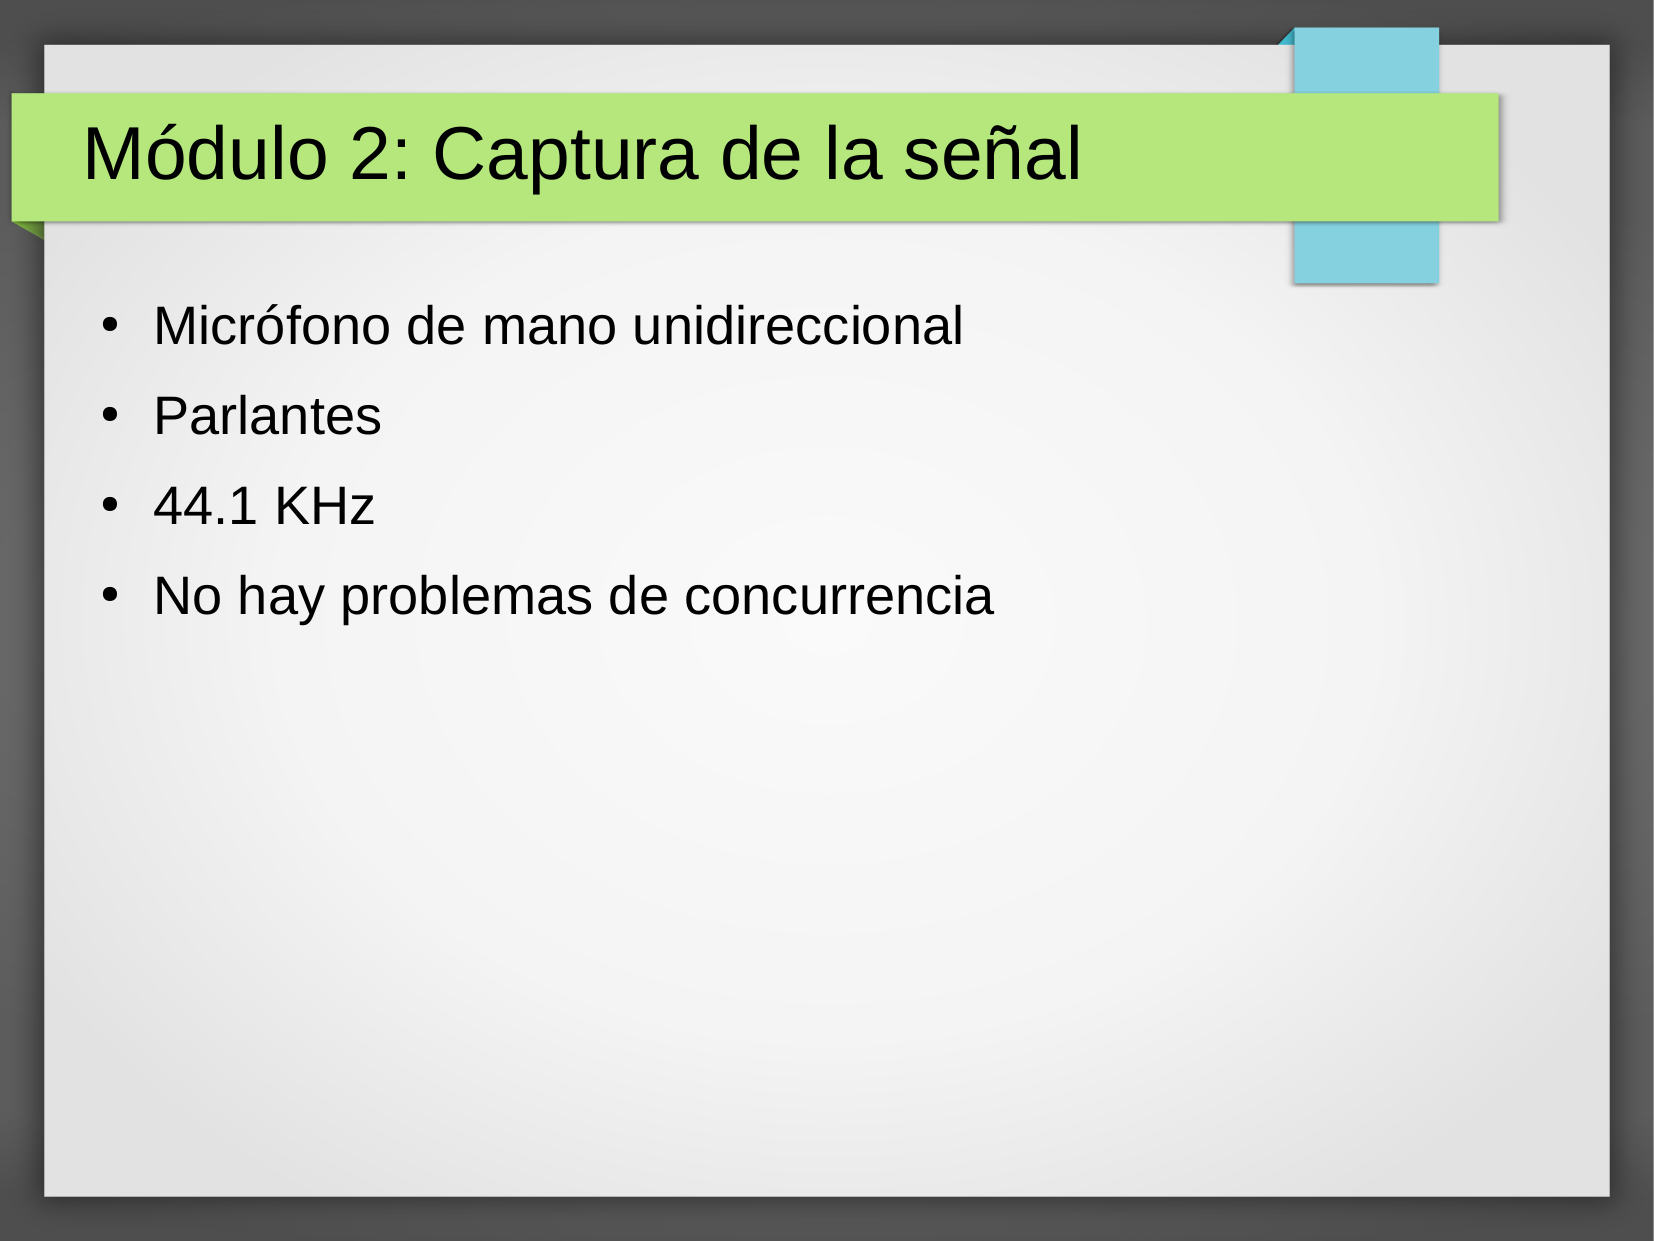

# Módulo 2: Captura de la señal
Micrófono de mano unidireccional
Parlantes
44.1 KHz
No hay problemas de concurrencia